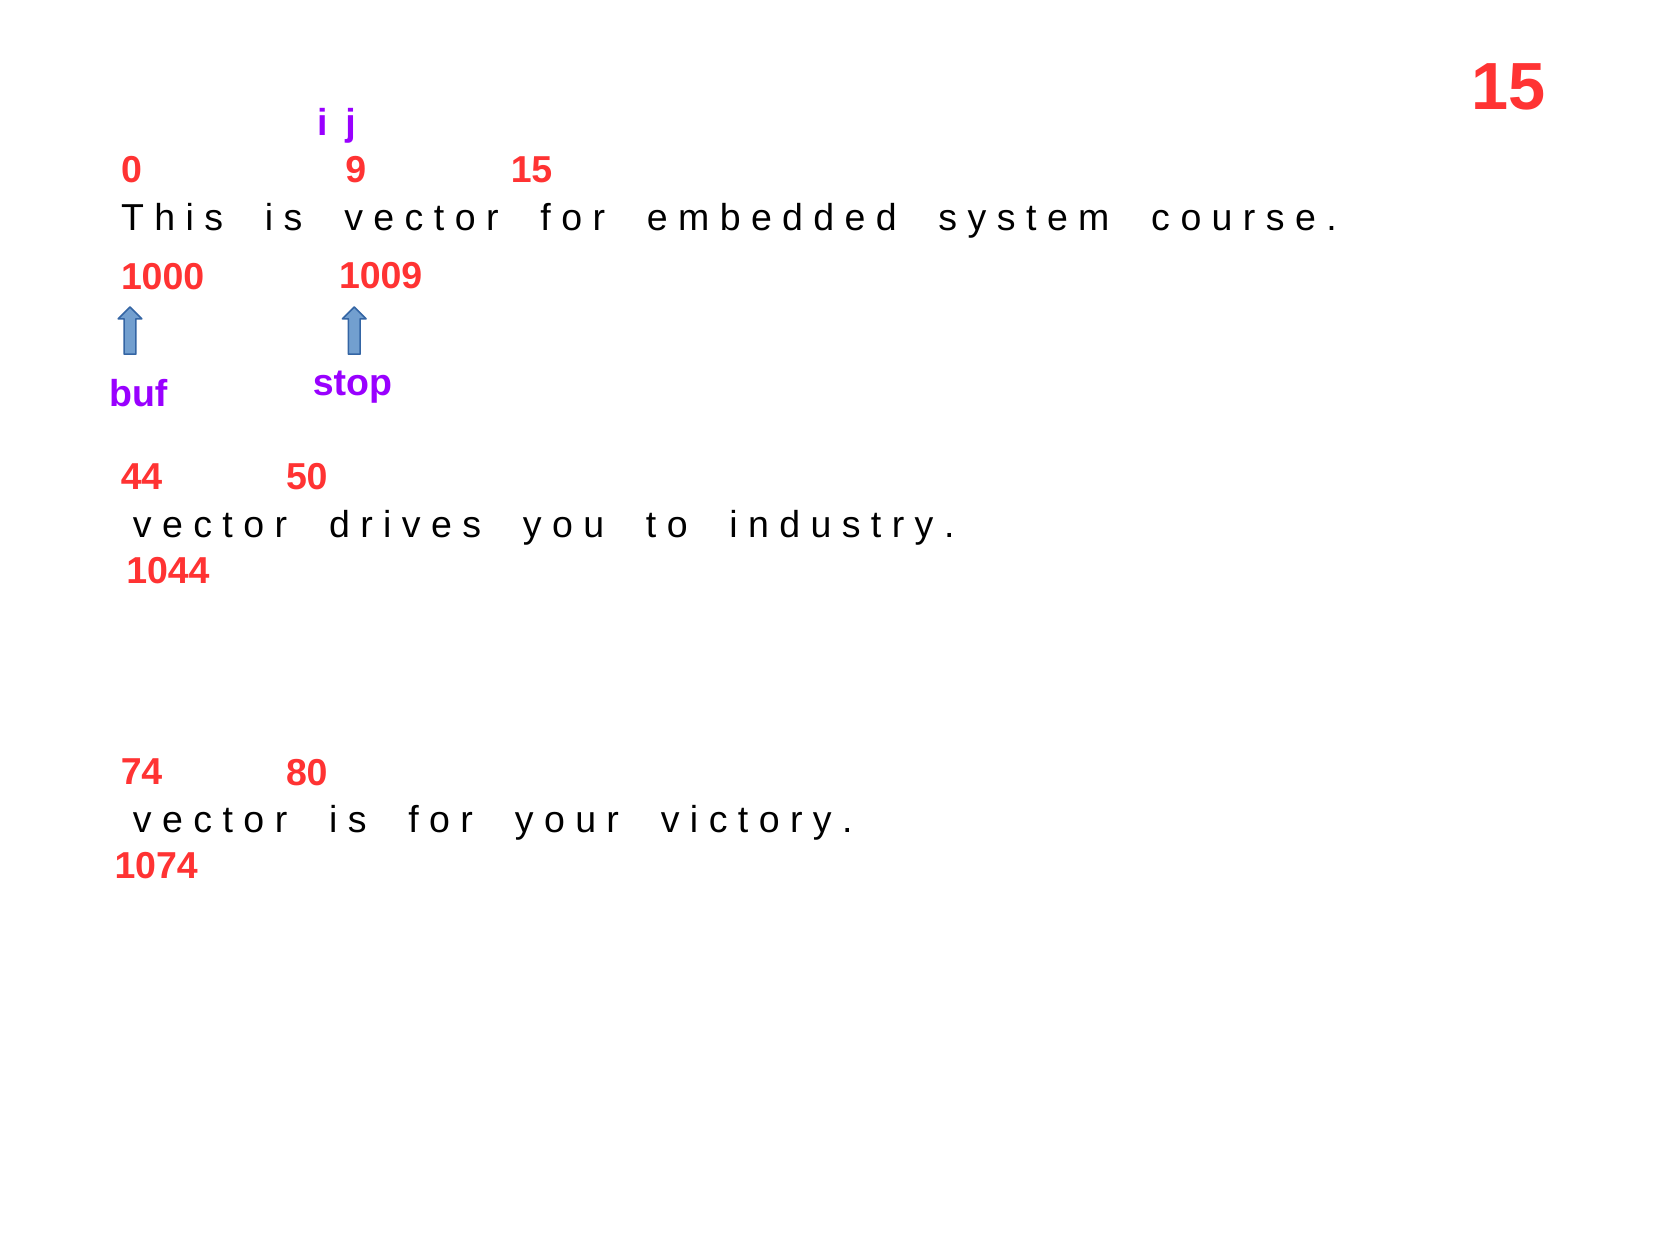

15
i
j
0
9
15
T h i s i s v e c t o r f o r e m b e d d e d s y s t e m c o u r s e .
1009
1000
stop
buf
44
50
v e c t o r d r i v e s y o u t o i n d u s t r y .
1044
74
80
v e c t o r i s f o r y o u r v i c t o r y .
1074